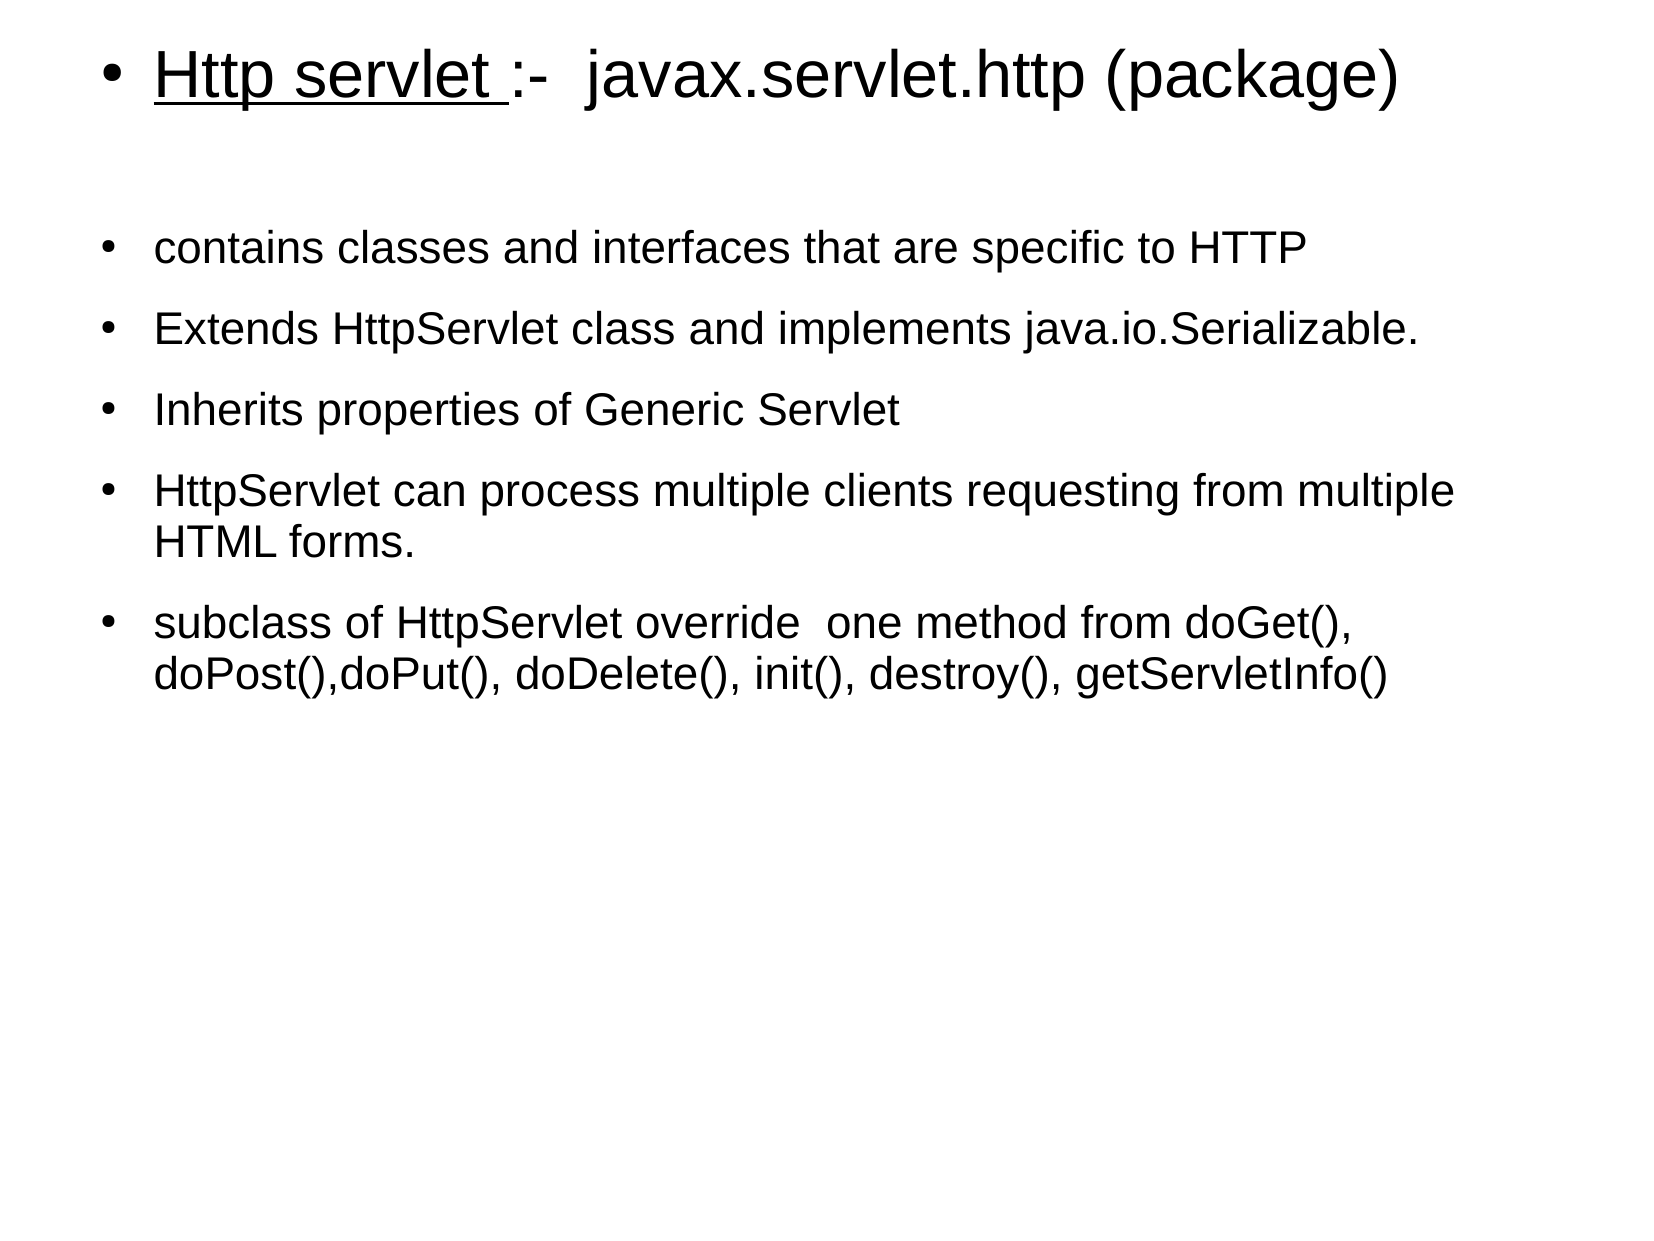

# Http servlet :- javax.servlet.http (package)
contains classes and interfaces that are specific to HTTP
Extends HttpServlet class and implements java.io.Serializable.
Inherits properties of Generic Servlet
HttpServlet can process multiple clients requesting from multiple HTML forms.
subclass of HttpServlet override one method from doGet(), doPost(),doPut(), doDelete(), init(), destroy(), getServletInfo()